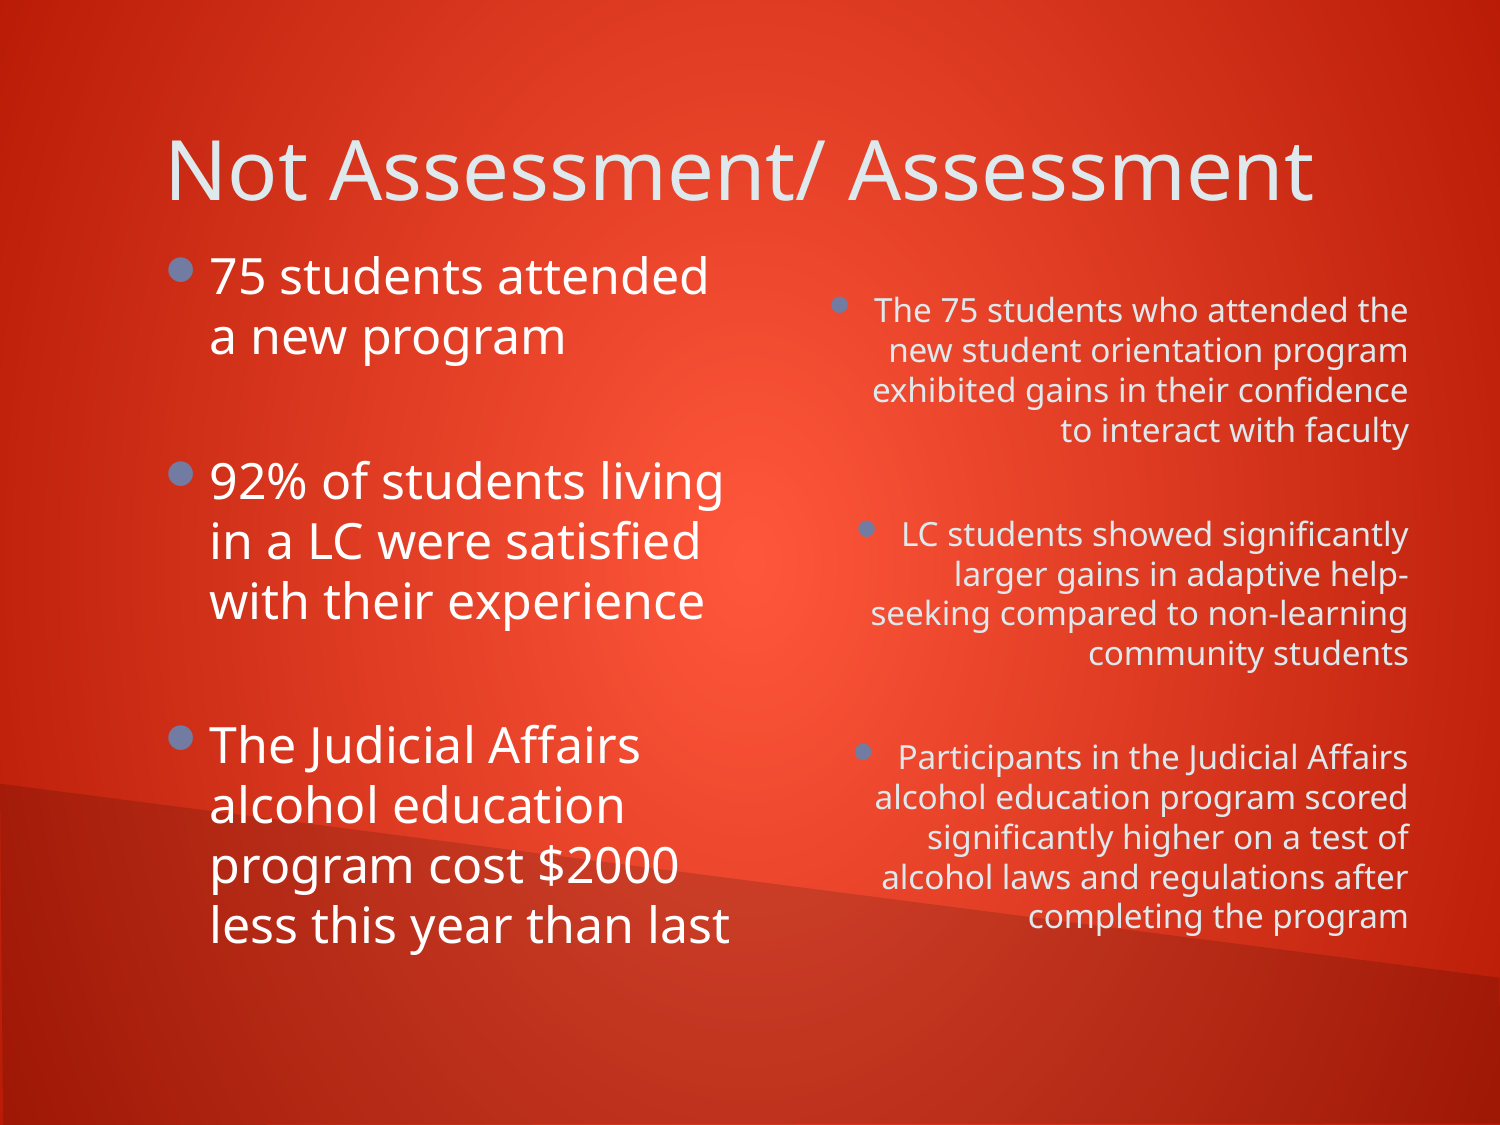

# Not Assessment/ Assessment
75 students attended a new program
92% of students living in a LC were satisfied with their experience
The Judicial Affairs alcohol education program cost $2000 less this year than last
The 75 students who attended the new student orientation program exhibited gains in their confidence to interact with faculty
LC students showed significantly larger gains in adaptive help-seeking compared to non-learning community students
Participants in the Judicial Affairs alcohol education program scored significantly higher on a test of alcohol laws and regulations after completing the program